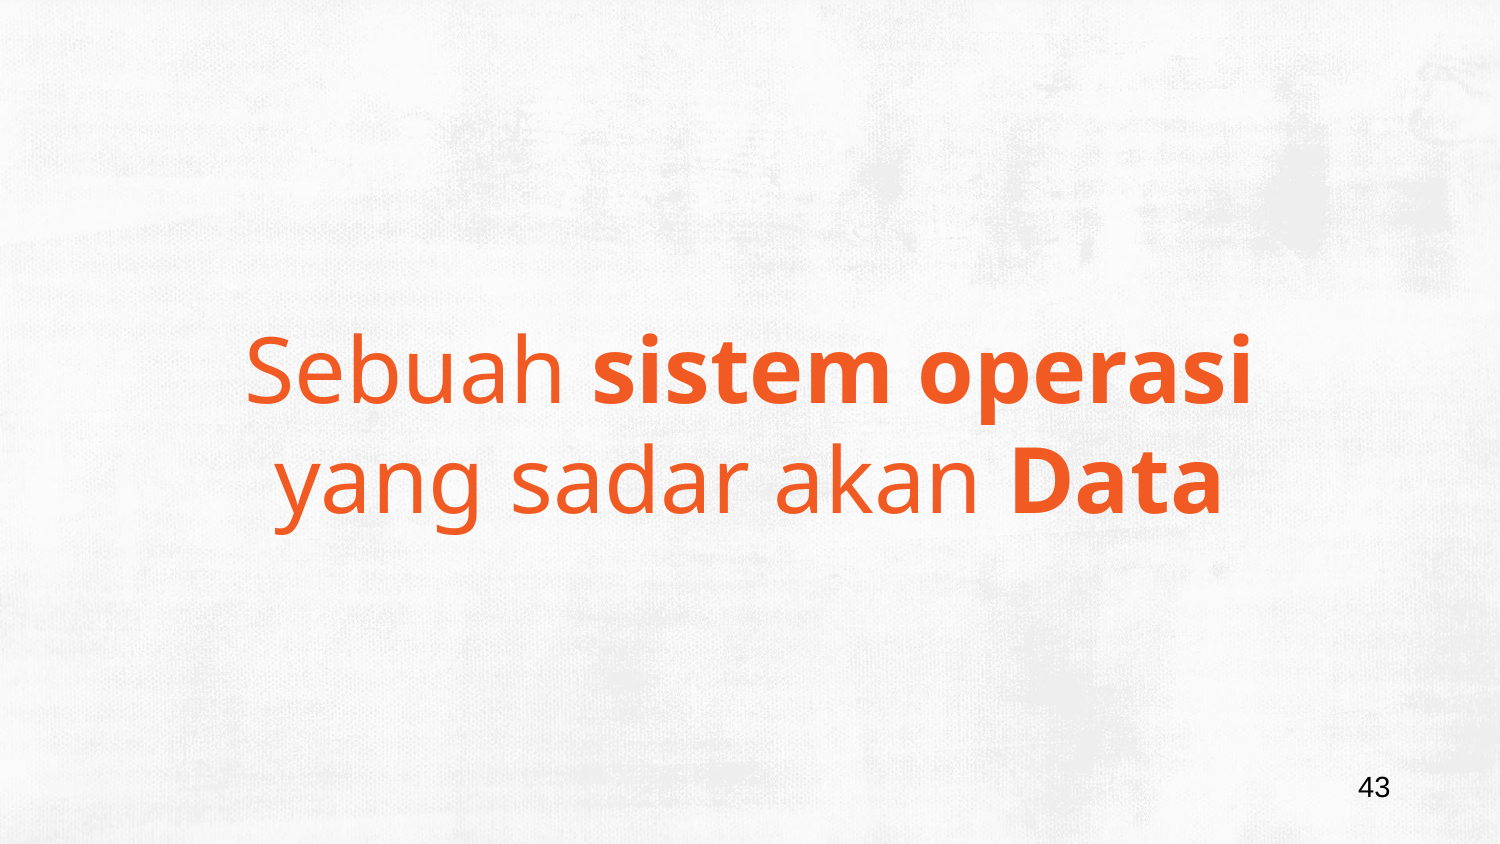

# Sebuah sistem operasi yang sadar akan Data